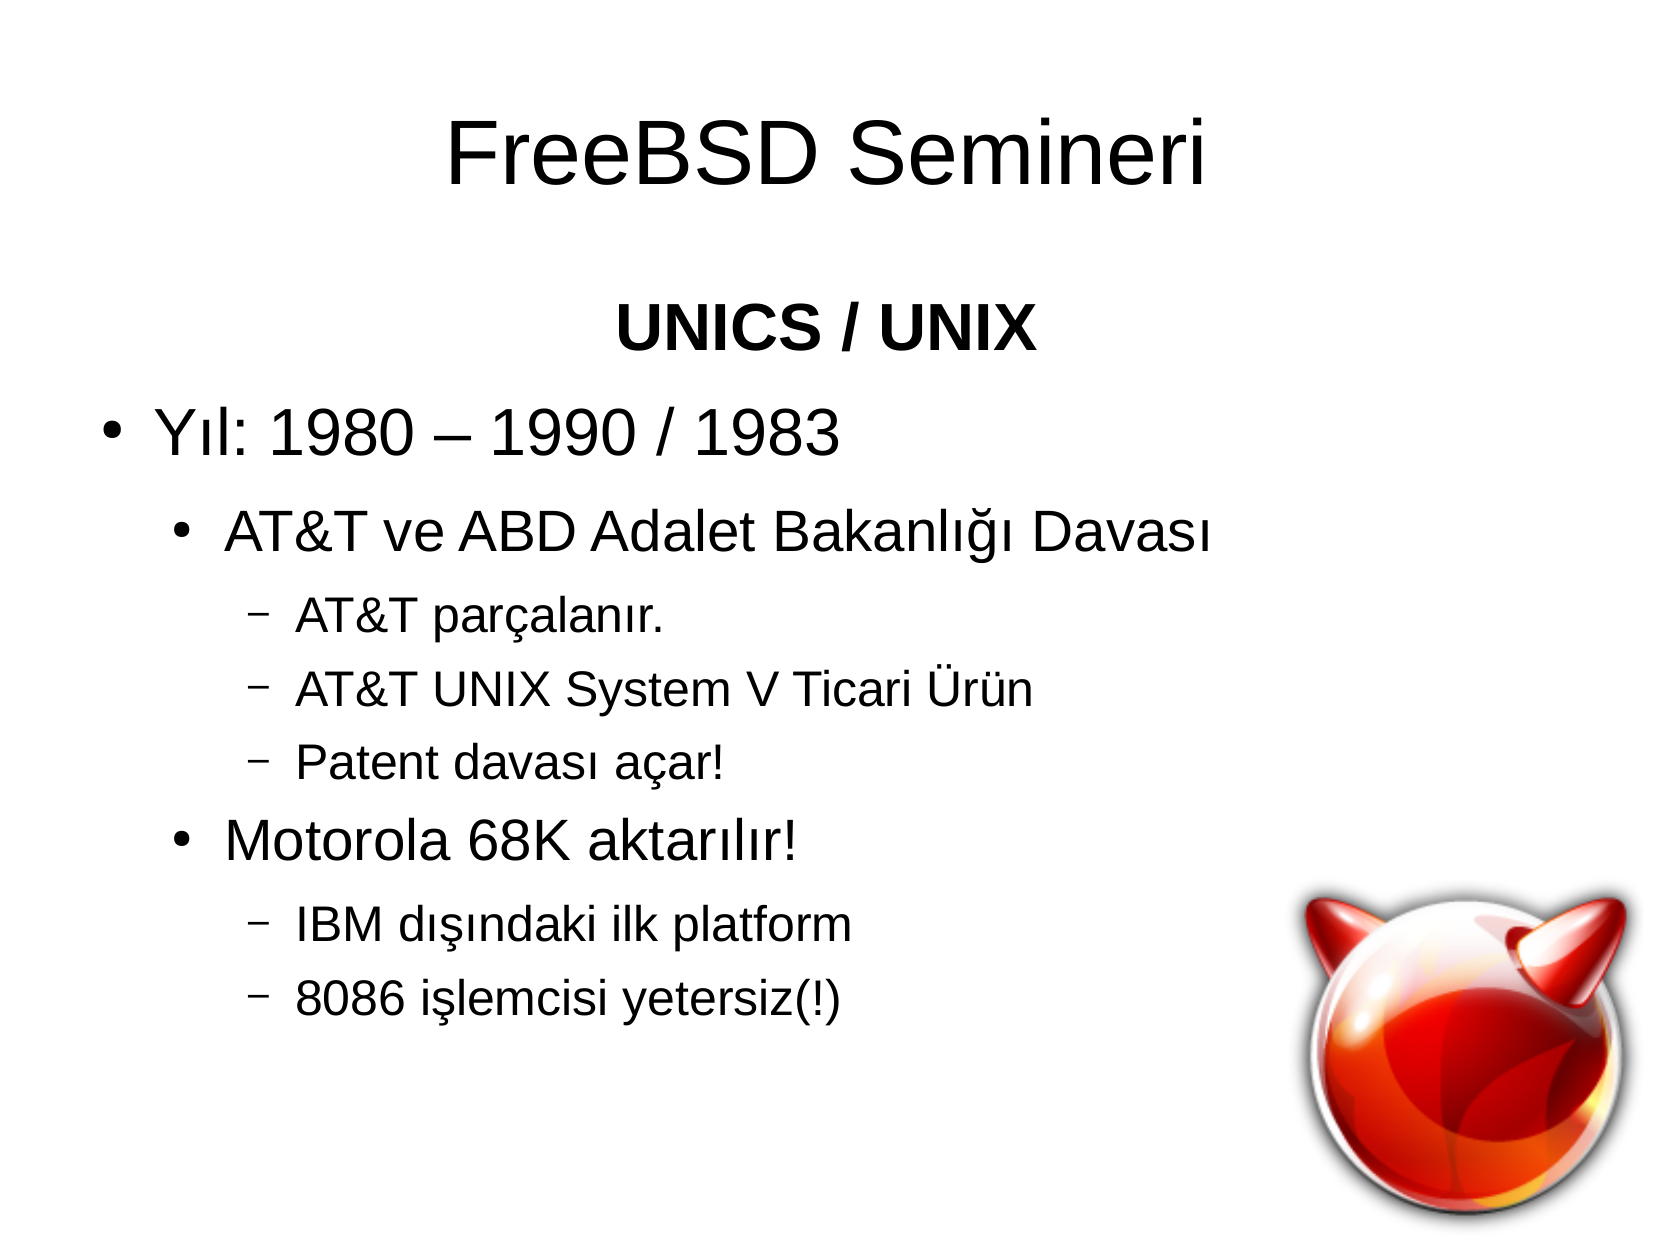

# FreeBSD Semineri
UNICS / UNIX
Yıl: 1980 – 1990 / 1983
AT&T ve ABD Adalet Bakanlığı Davası
AT&T parçalanır.
AT&T UNIX System V Ticari Ürün
Patent davası açar!
Motorola 68K aktarılır!
IBM dışındaki ilk platform
8086 işlemcisi yetersiz(!)